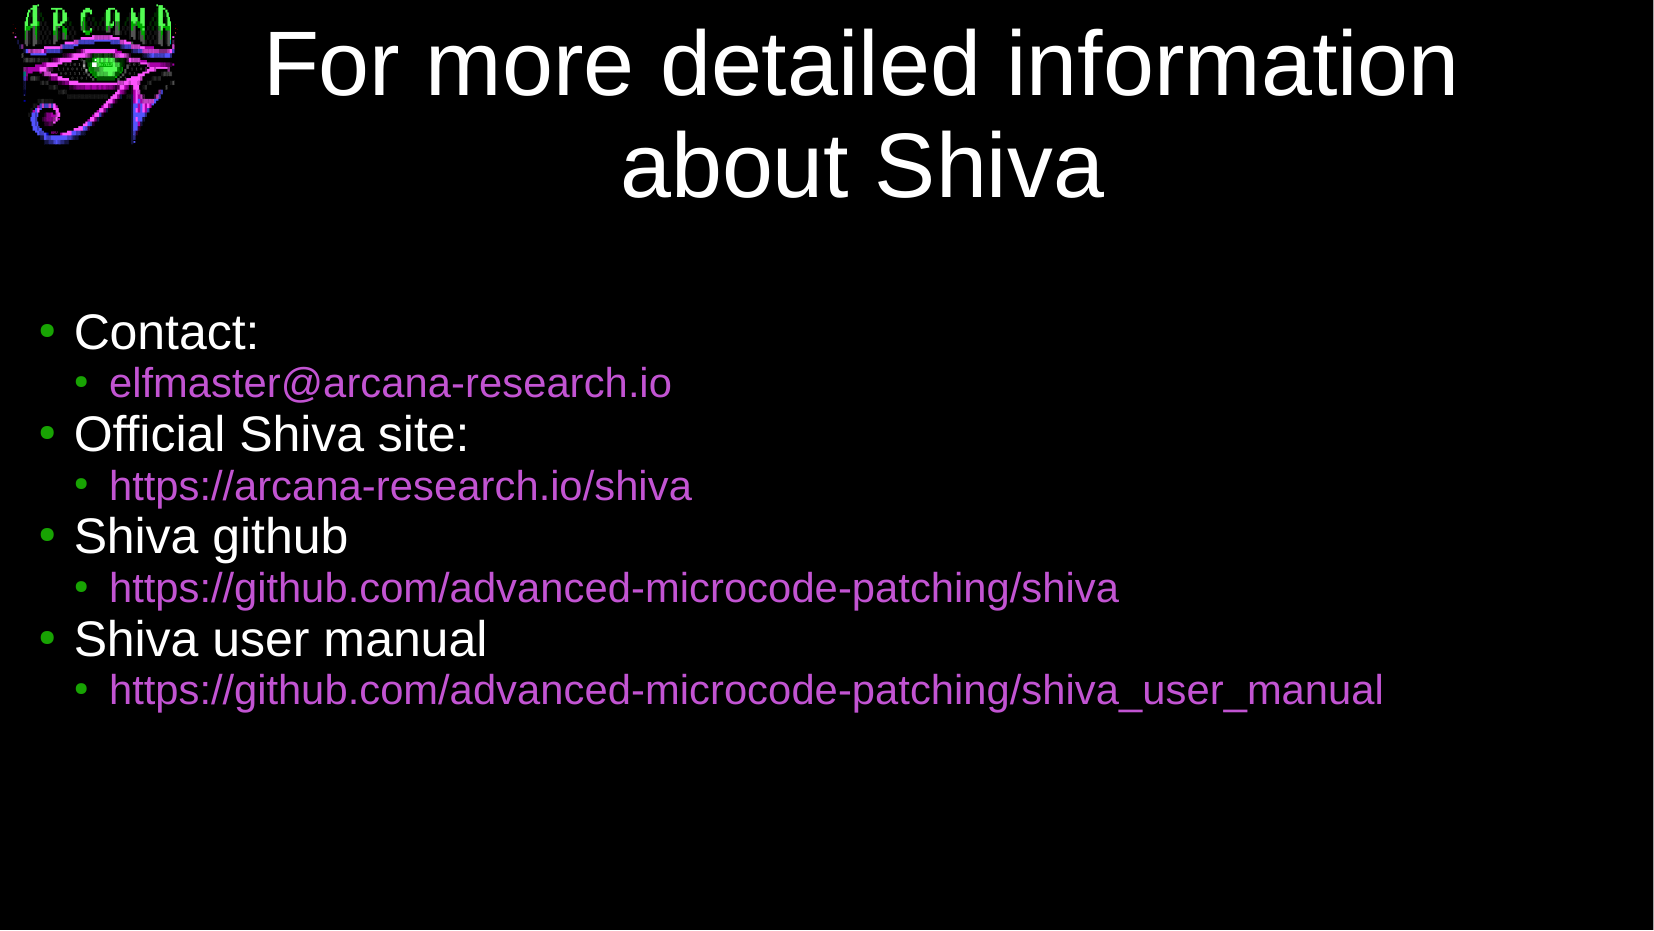

# For more detailed information about Shiva
Contact:
elfmaster@arcana-research.io
Official Shiva site:
https://arcana-research.io/shiva
Shiva github
https://github.com/advanced-microcode-patching/shiva
Shiva user manual
https://github.com/advanced-microcode-patching/shiva_user_manual